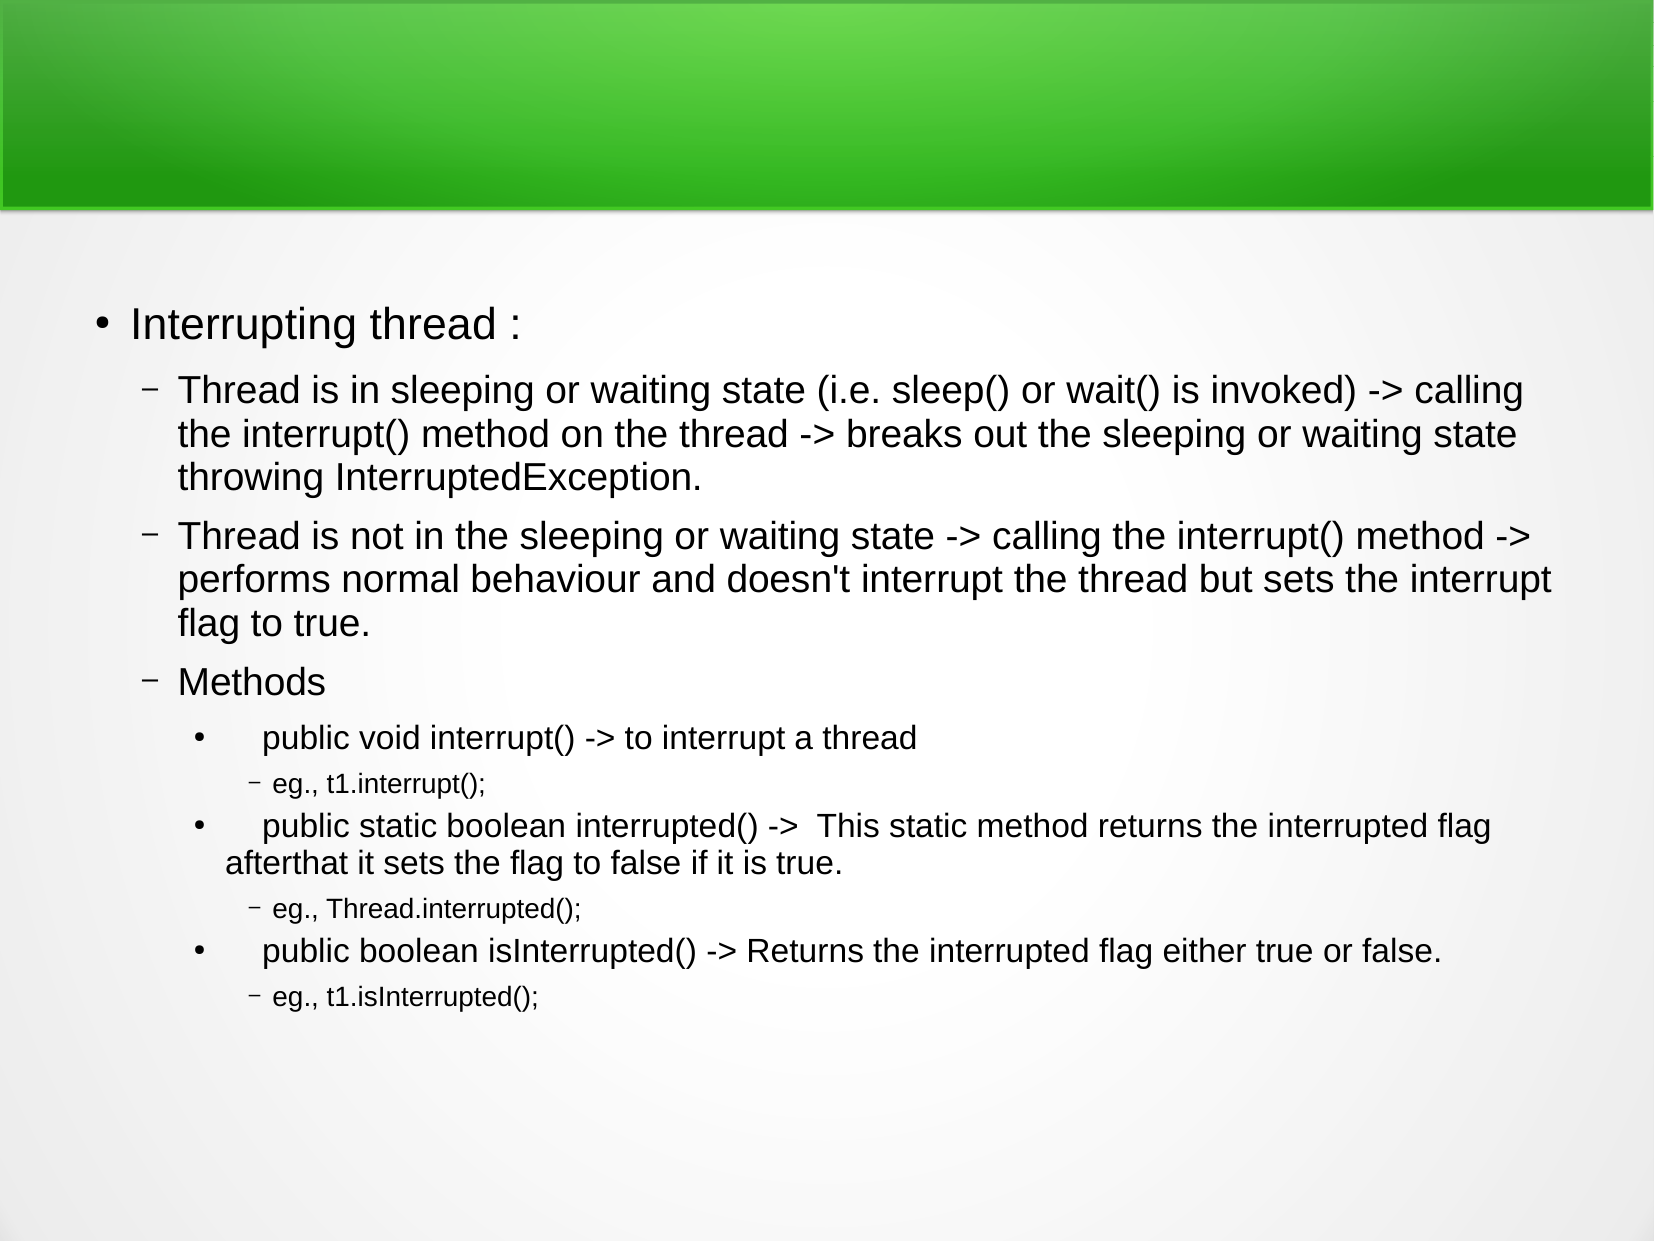

#
Interrupting thread :
Thread is in sleeping or waiting state (i.e. sleep() or wait() is invoked) -> calling the interrupt() method on the thread -> breaks out the sleeping or waiting state throwing InterruptedException.
Thread is not in the sleeping or waiting state -> calling the interrupt() method -> performs normal behaviour and doesn't interrupt the thread but sets the interrupt flag to true.
Methods
 public void interrupt() -> to interrupt a thread
eg., t1.interrupt();
 public static boolean interrupted() -> This static method returns the interrupted flag afterthat it sets the flag to false if it is true.
eg., Thread.interrupted();
 public boolean isInterrupted() -> Returns the interrupted flag either true or false.
eg., t1.isInterrupted();